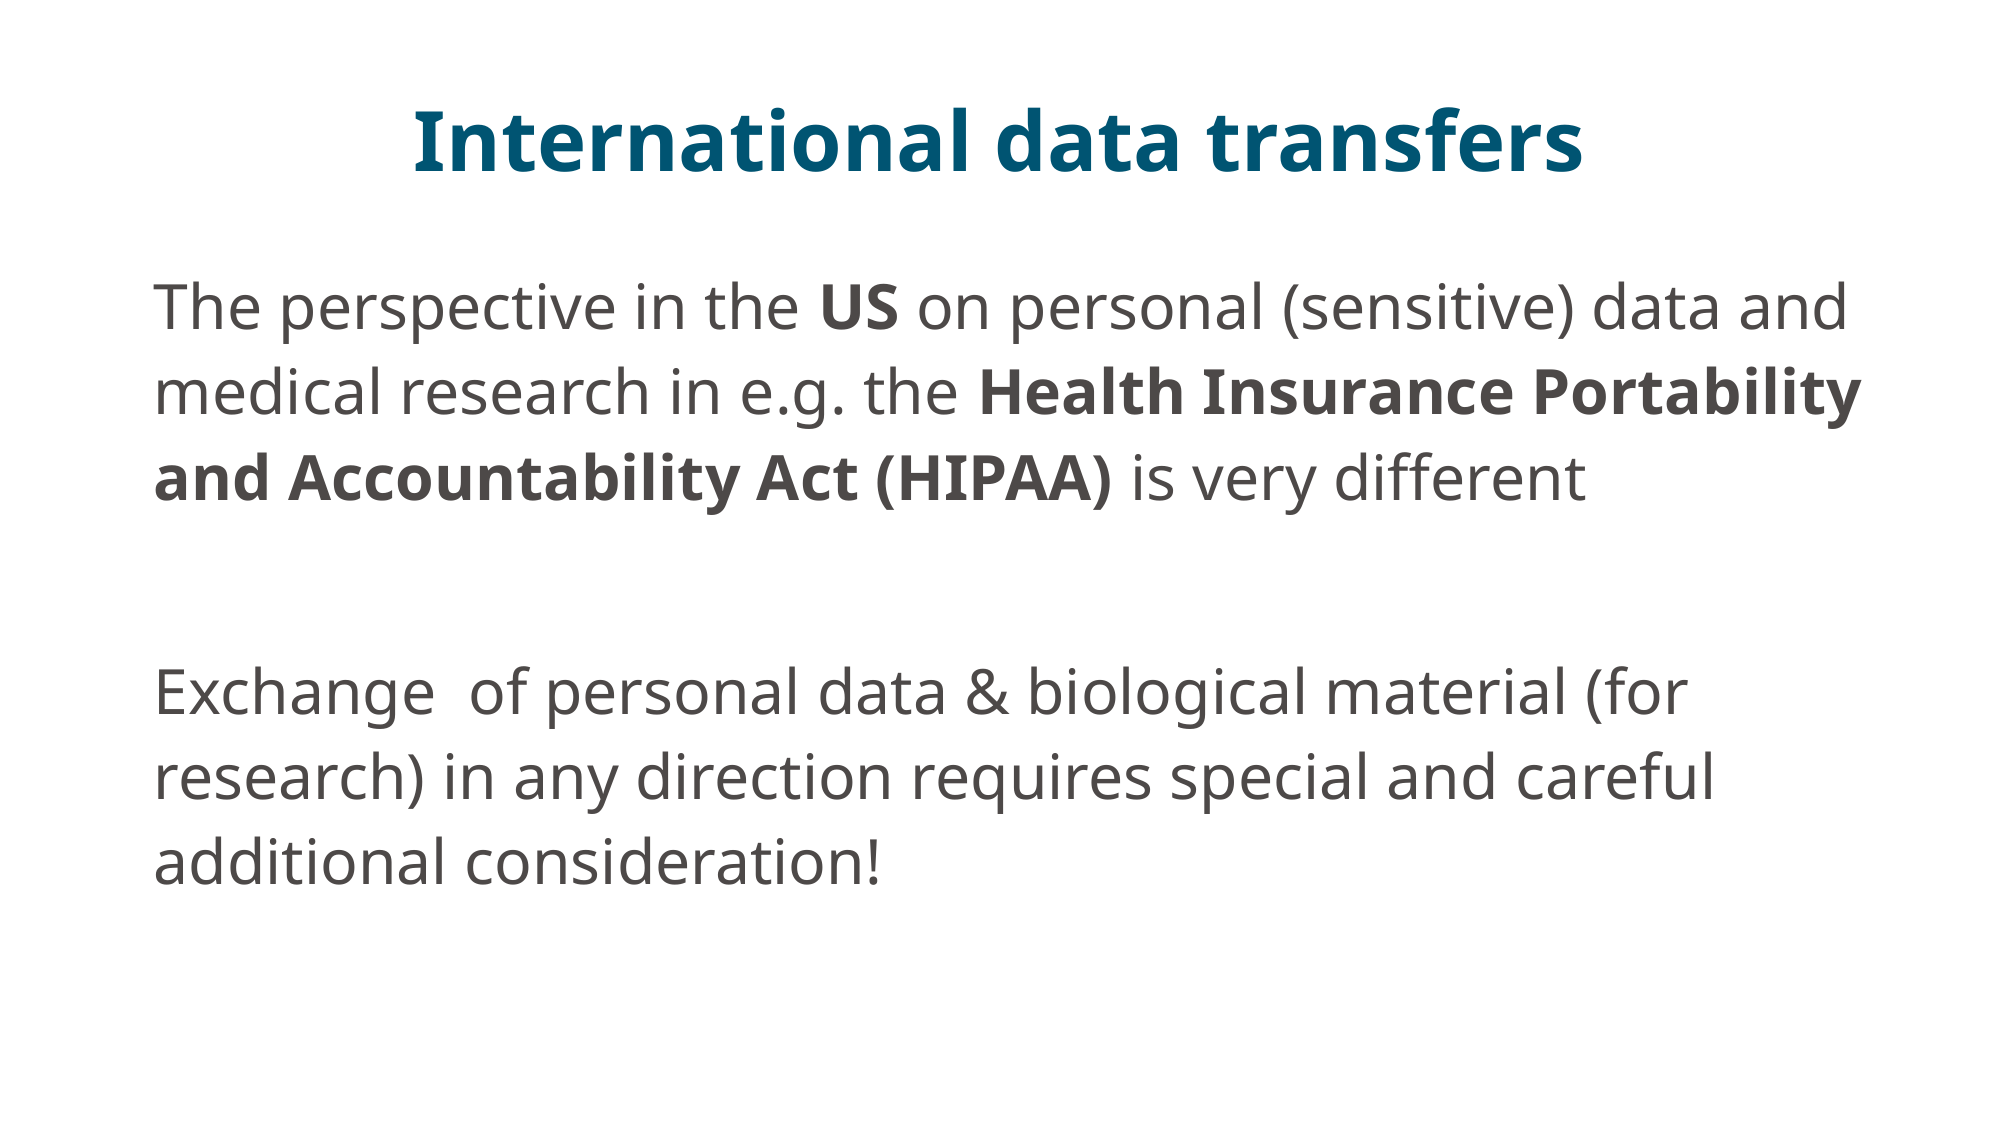

# International data transfers
The perspective in the US on personal (sensitive) data and medical research in e.g. the Health Insurance Portability and Accountability Act (HIPAA) is very different
Exchange of personal data & biological material (for research) in any direction requires special and careful additional consideration!